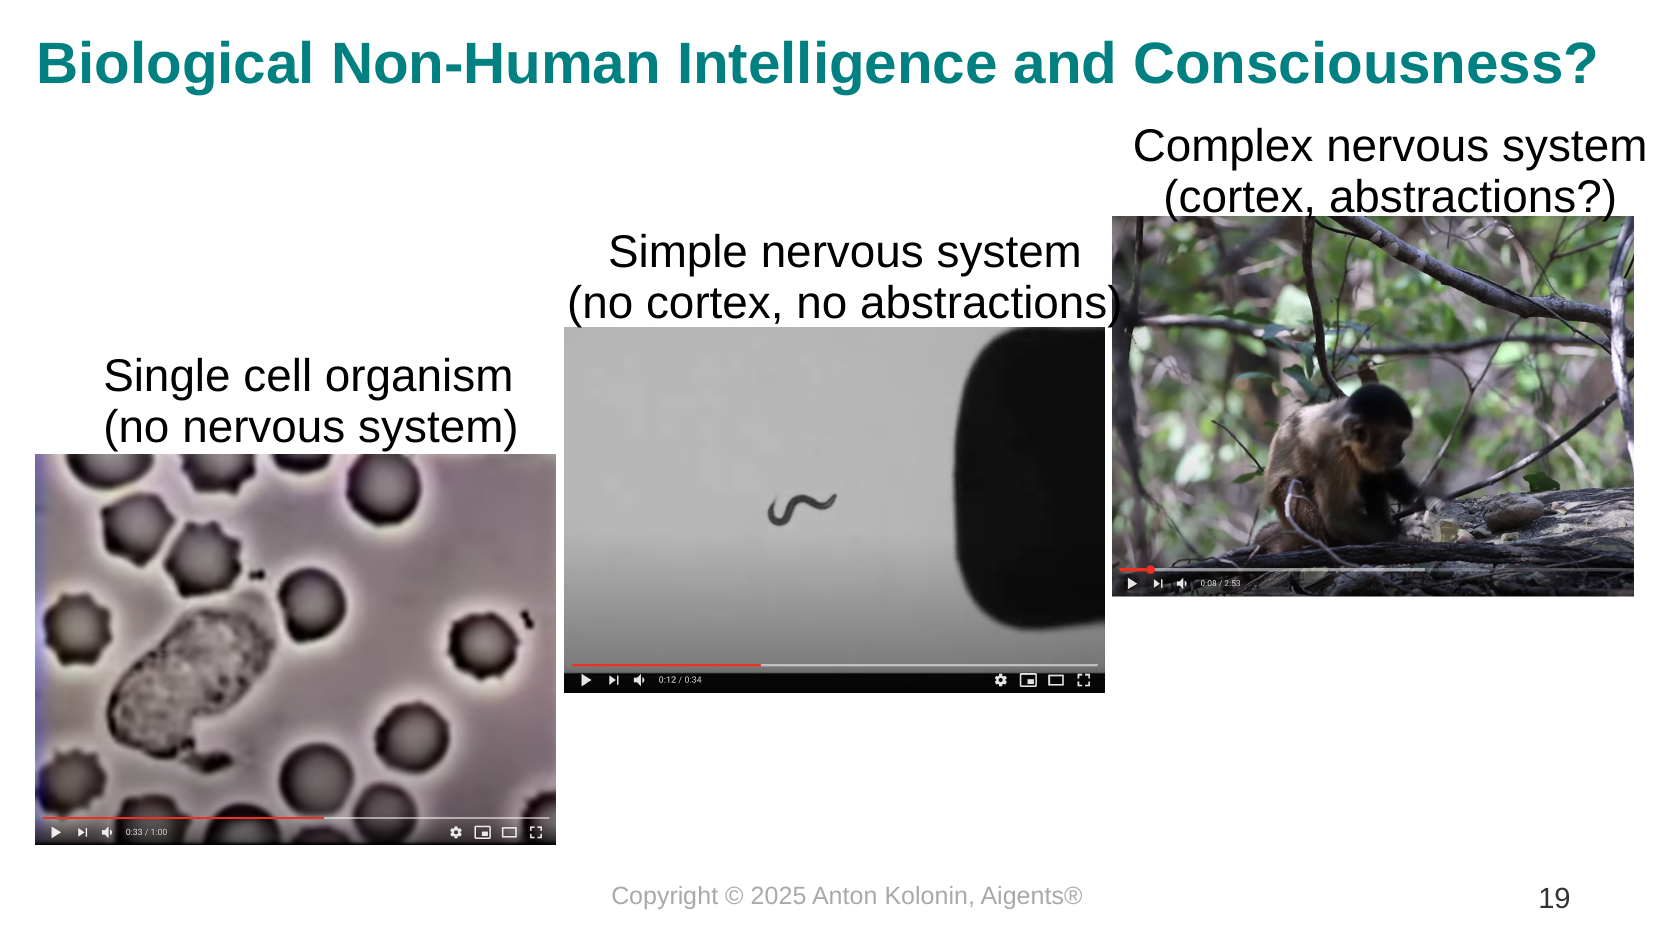

Biological Non-Human Intelligence and Consciousness?
Complex nervous system
(cortex, abstractions?)
Simple nervous system
(no cortex, no abstractions)
Single cell organism
(no nervous system)
Copyright © 2025 Anton Kolonin, Aigents®
19